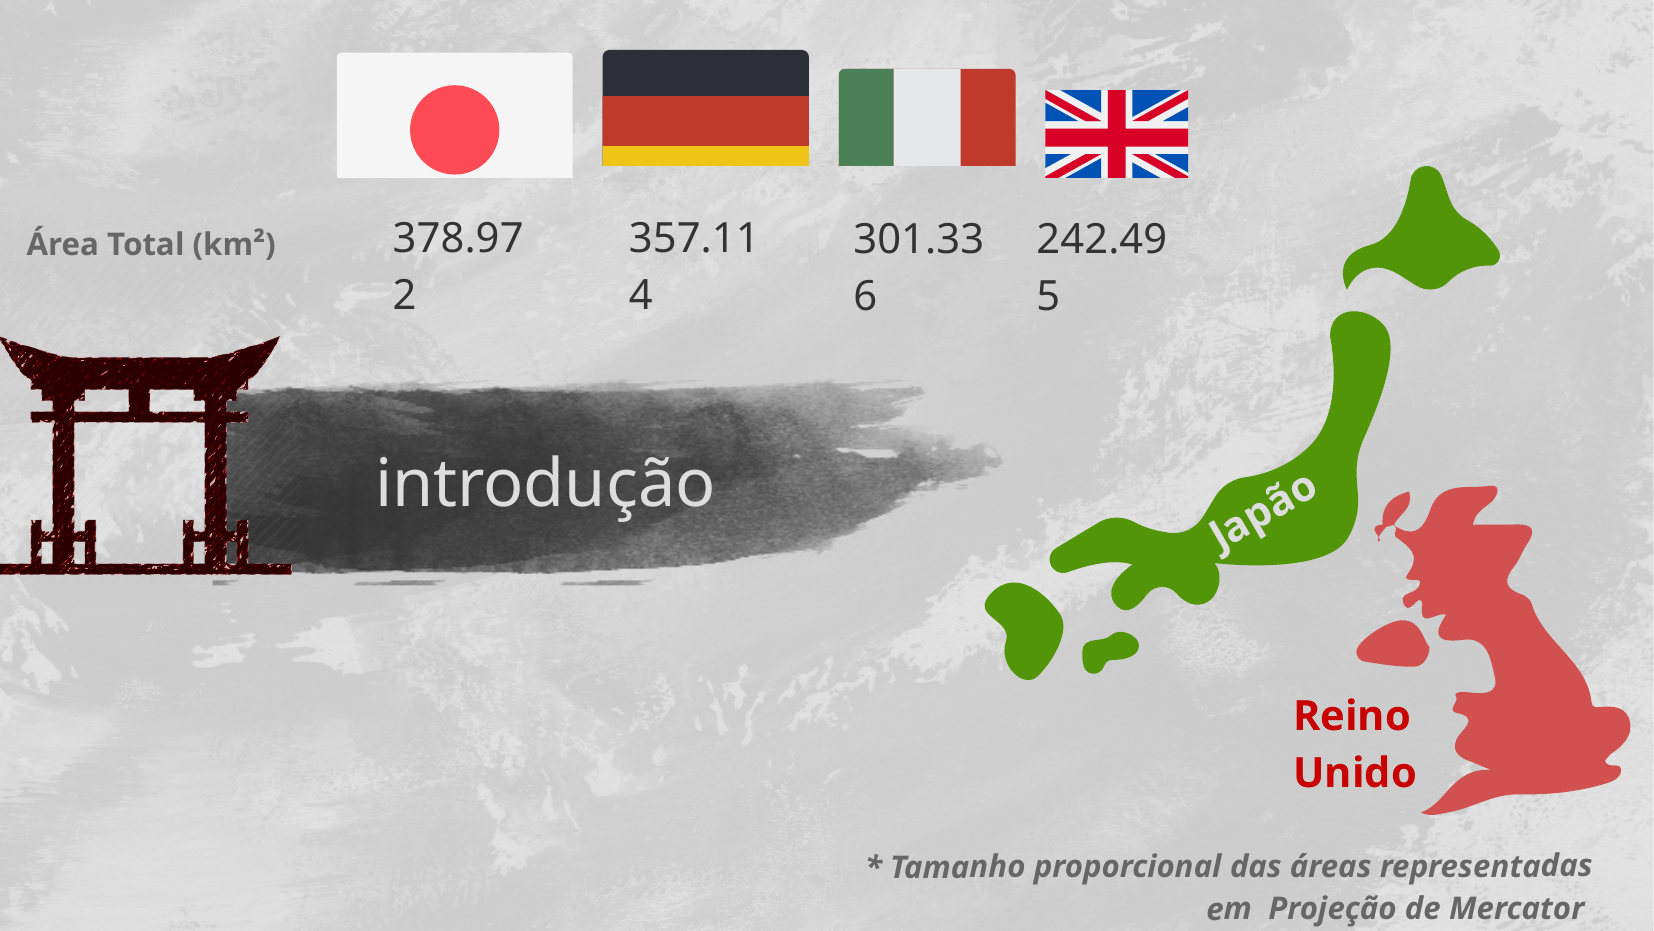

357.114
378.972
301.336
242.495
Área Total (km²)
introdução
Japão
Reino Unido
* Tamanho proporcional das áreas representadas em Projeção de Mercator